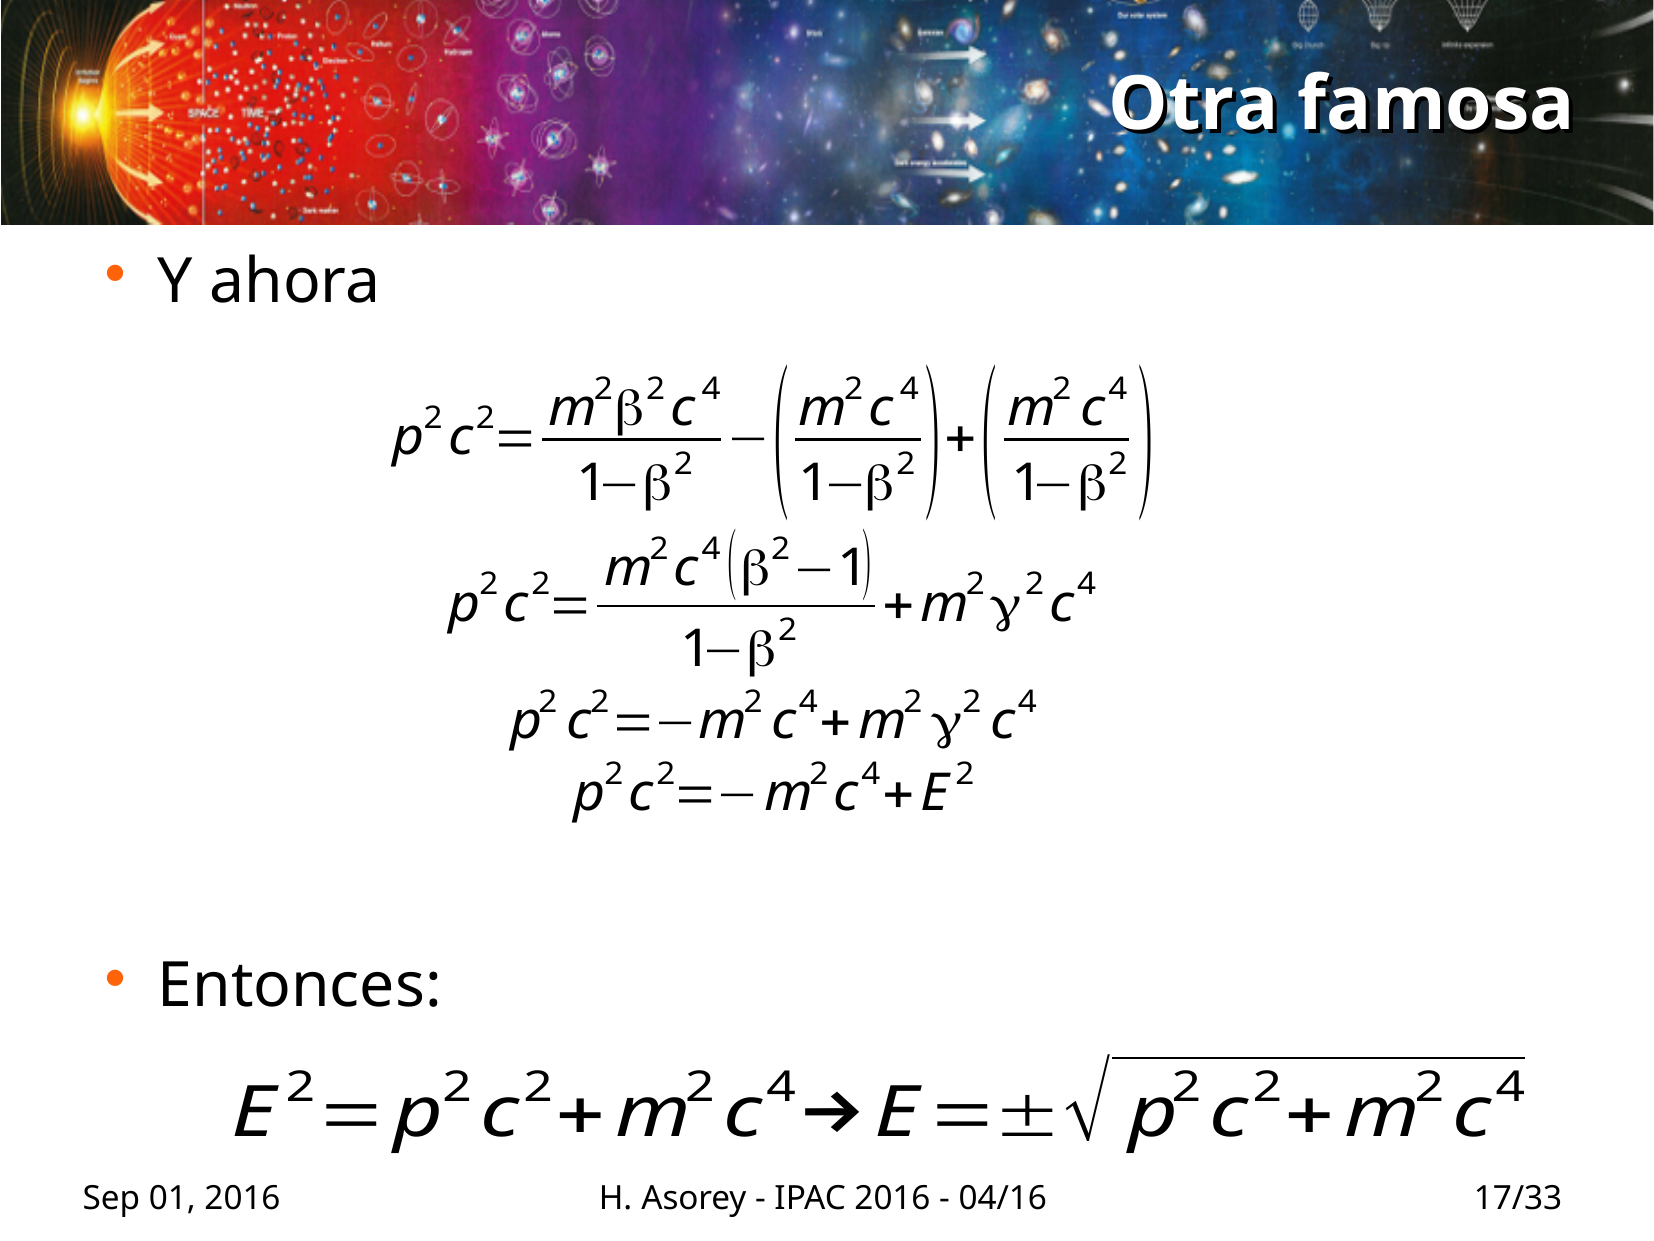

# Otra famosa
Y ahora
Entonces:
Sep 01, 2016
H. Asorey - IPAC 2016 - 04/16
17